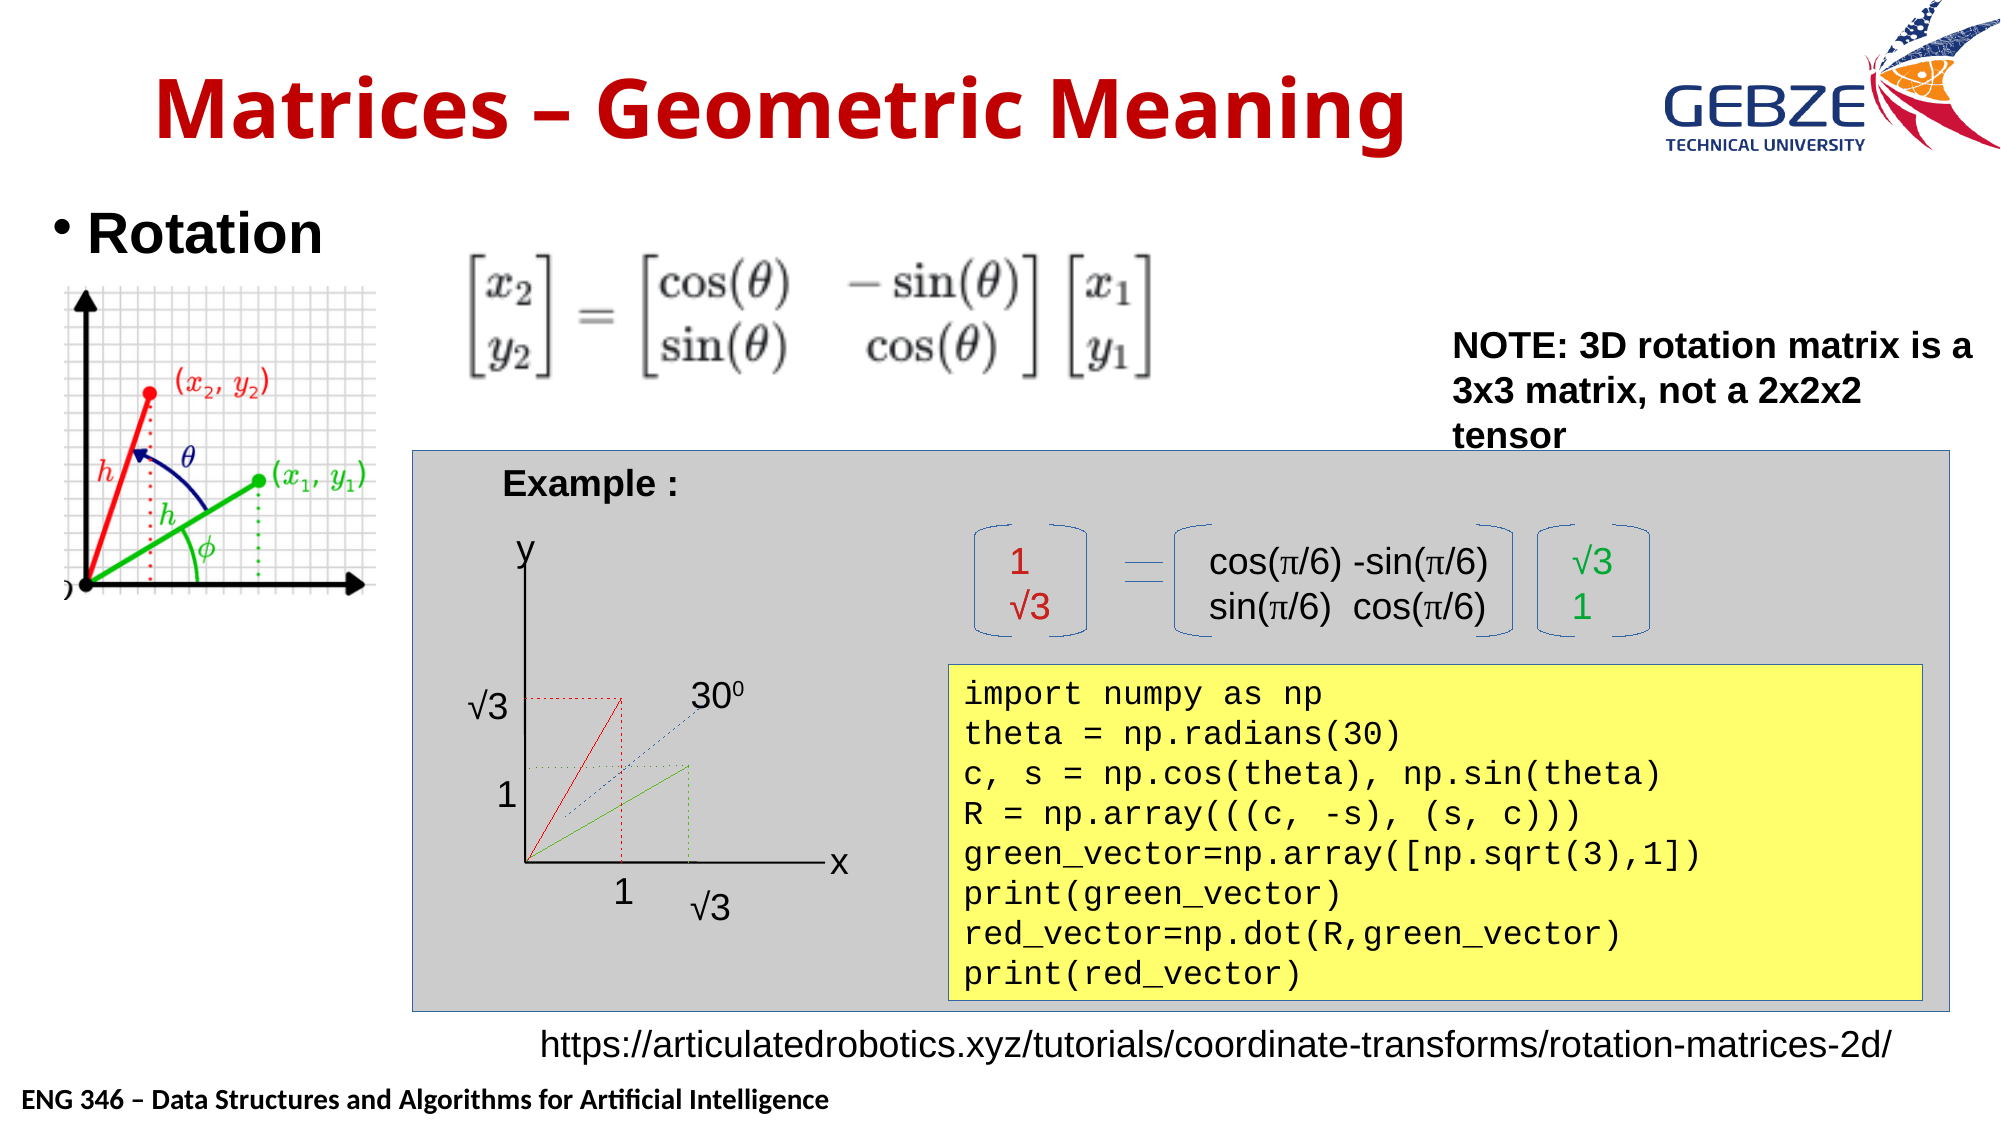

# Matrices – Geometric Meaning
Rotation
NOTE: 3D rotation matrix is a 3x3 matrix, not a 2x2x2 tensor
Example :
y
cos(π/6) -sin(π/6)
sin(π/6) cos(π/6)
1
√3
1
√3
√3
1
300
import numpy as np
theta = np.radians(30)
c, s = np.cos(theta), np.sin(theta)
R = np.array(((c, -s), (s, c)))
green_vector=np.array([np.sqrt(3),1])
print(green_vector)
red_vector=np.dot(R,green_vector)
print(red_vector)
√3
1
x
1
√3
https://articulatedrobotics.xyz/tutorials/coordinate-transforms/rotation-matrices-2d/